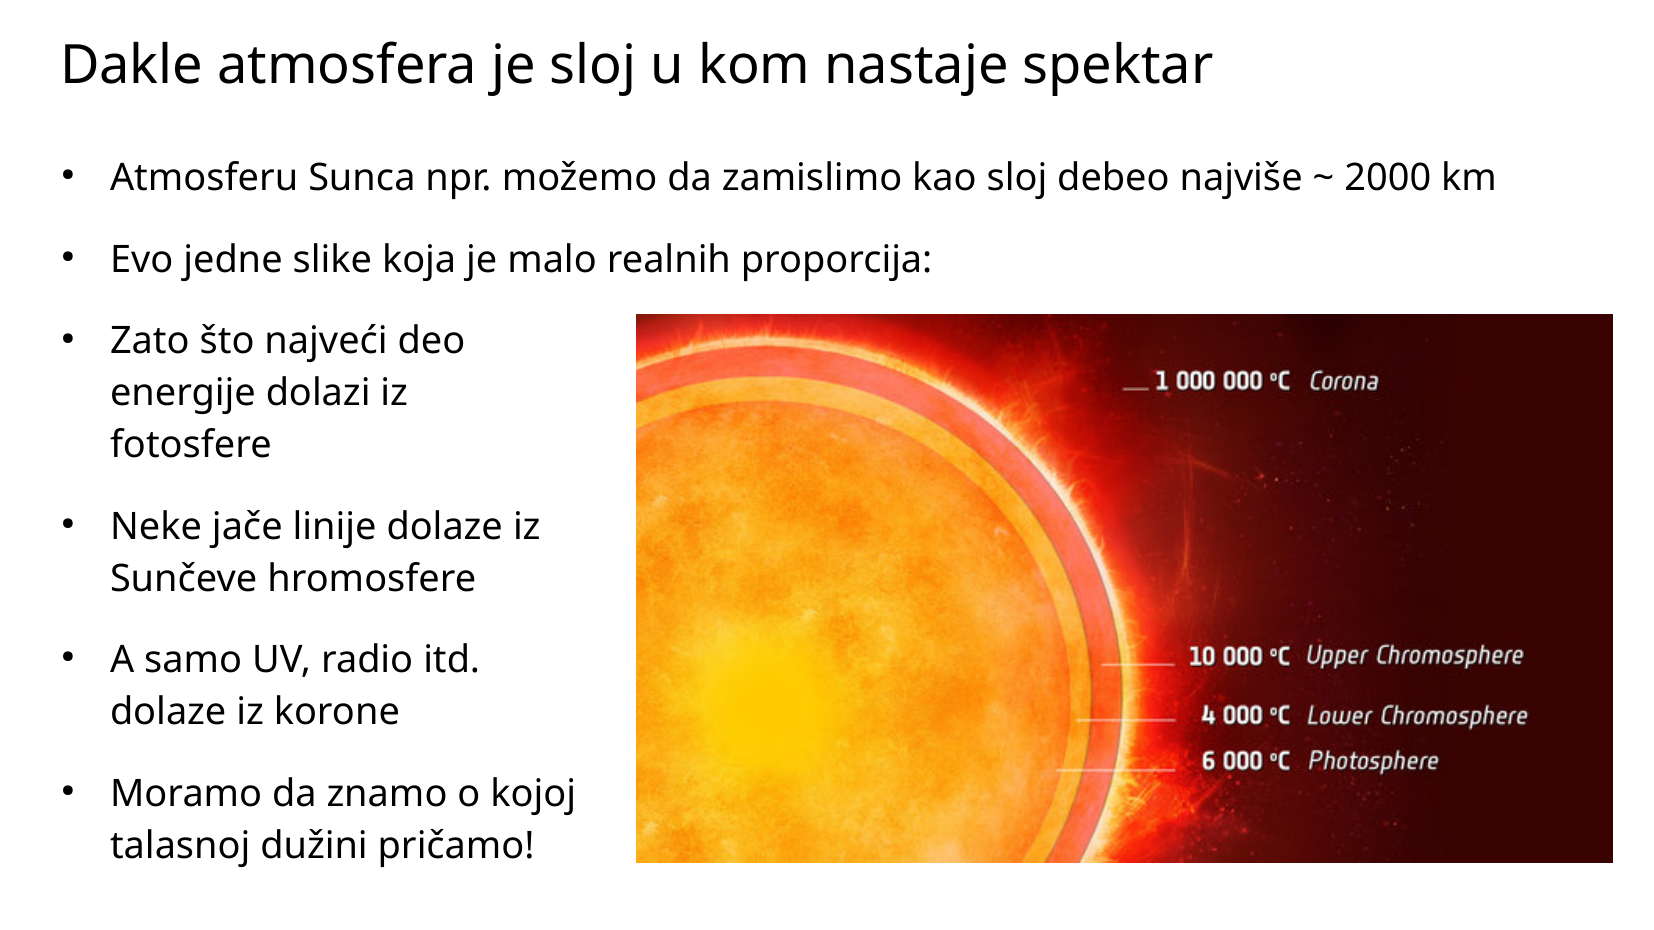

# Dakle atmosfera je sloj u kom nastaje spektar
Atmosferu Sunca npr. možemo da zamislimo kao sloj debeo najviše ~ 2000 km
Evo jedne slike koja je malo realnih proporcija:
Zato što najveći deo
energije dolazi iz
fotosfere
Neke jače linije dolaze iz
Sunčeve hromosfere
A samo UV, radio itd.
dolaze iz korone
Moramo da znamo o kojoj
talasnoj dužini pričamo!